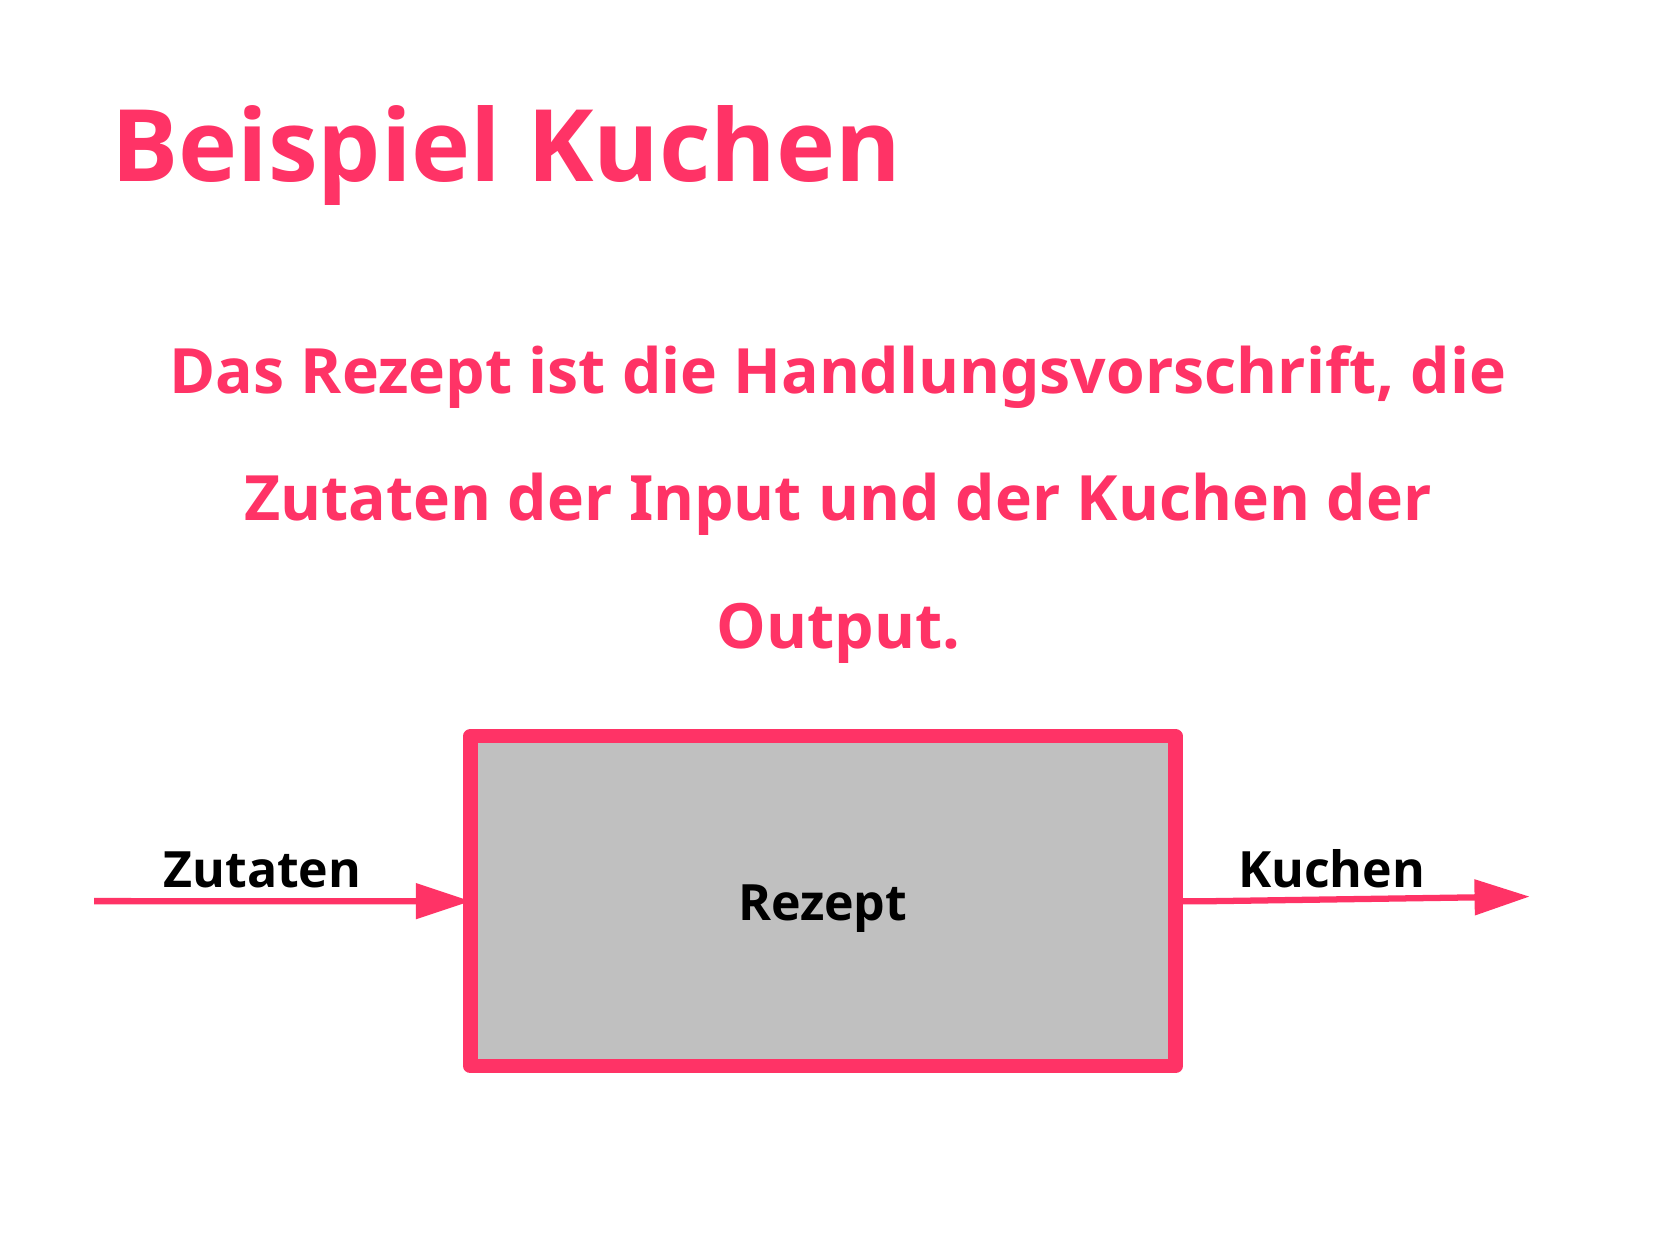

Beispiel Kuchen
# Das Rezept ist die Handlungsvorschrift, die Zutaten der Input und der Kuchen der Output.
Rezept
Zutaten
Kuchen